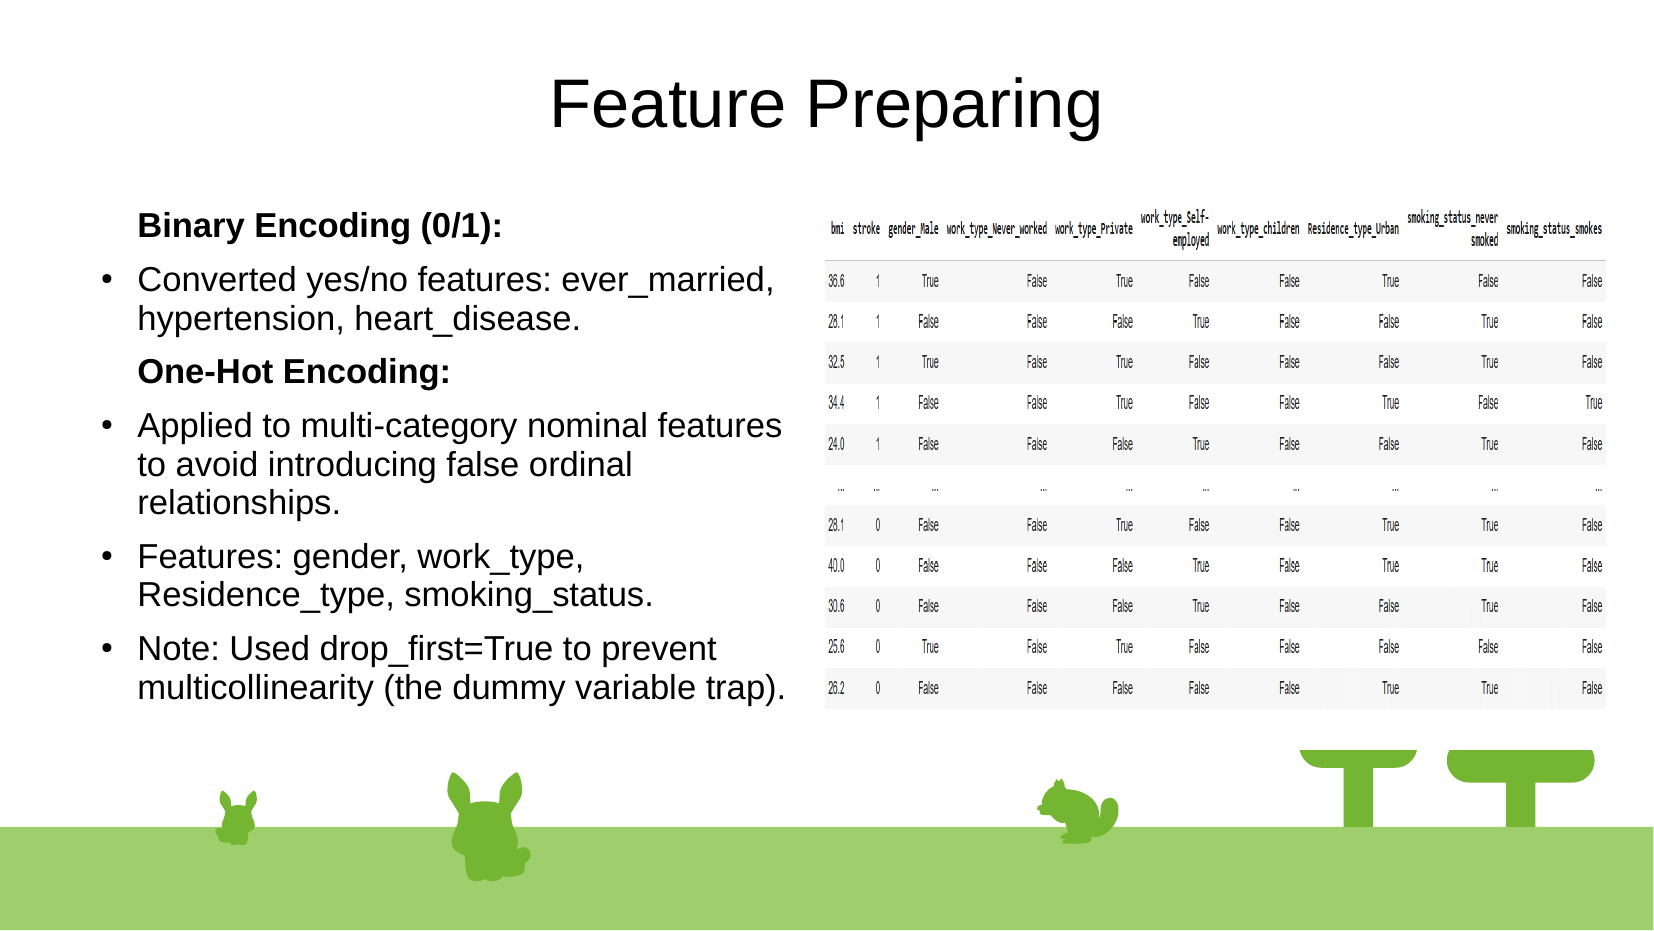

# Feature Preparing
Binary Encoding (0/1):
Converted yes/no features: ever_married, hypertension, heart_disease.
One-Hot Encoding:
Applied to multi-category nominal features to avoid introducing false ordinal relationships.
Features: gender, work_type, Residence_type, smoking_status.
Note: Used drop_first=True to prevent multicollinearity (the dummy variable trap).